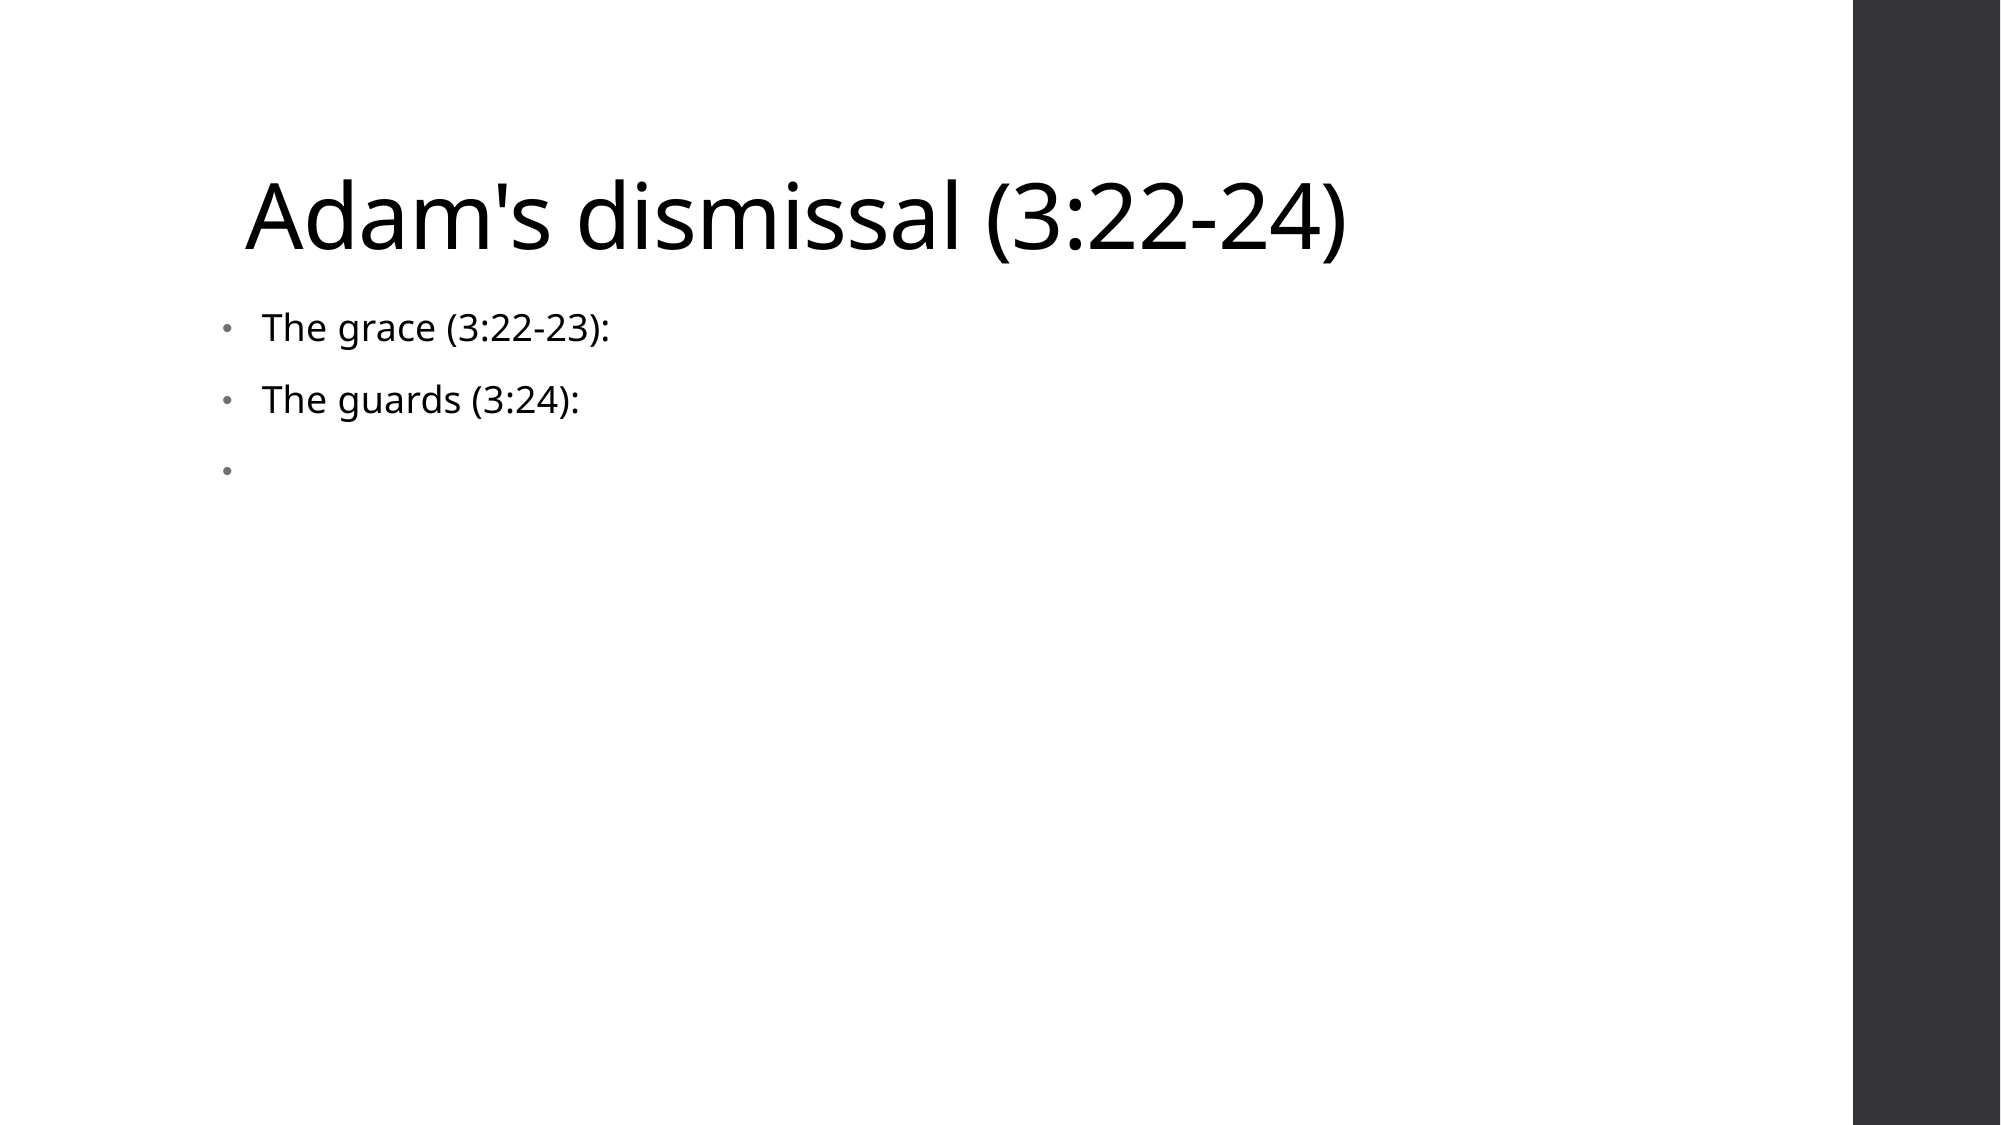

# Adam's dismissal (3:22-24)
 The grace (3:22-23):
 The guards (3:24):